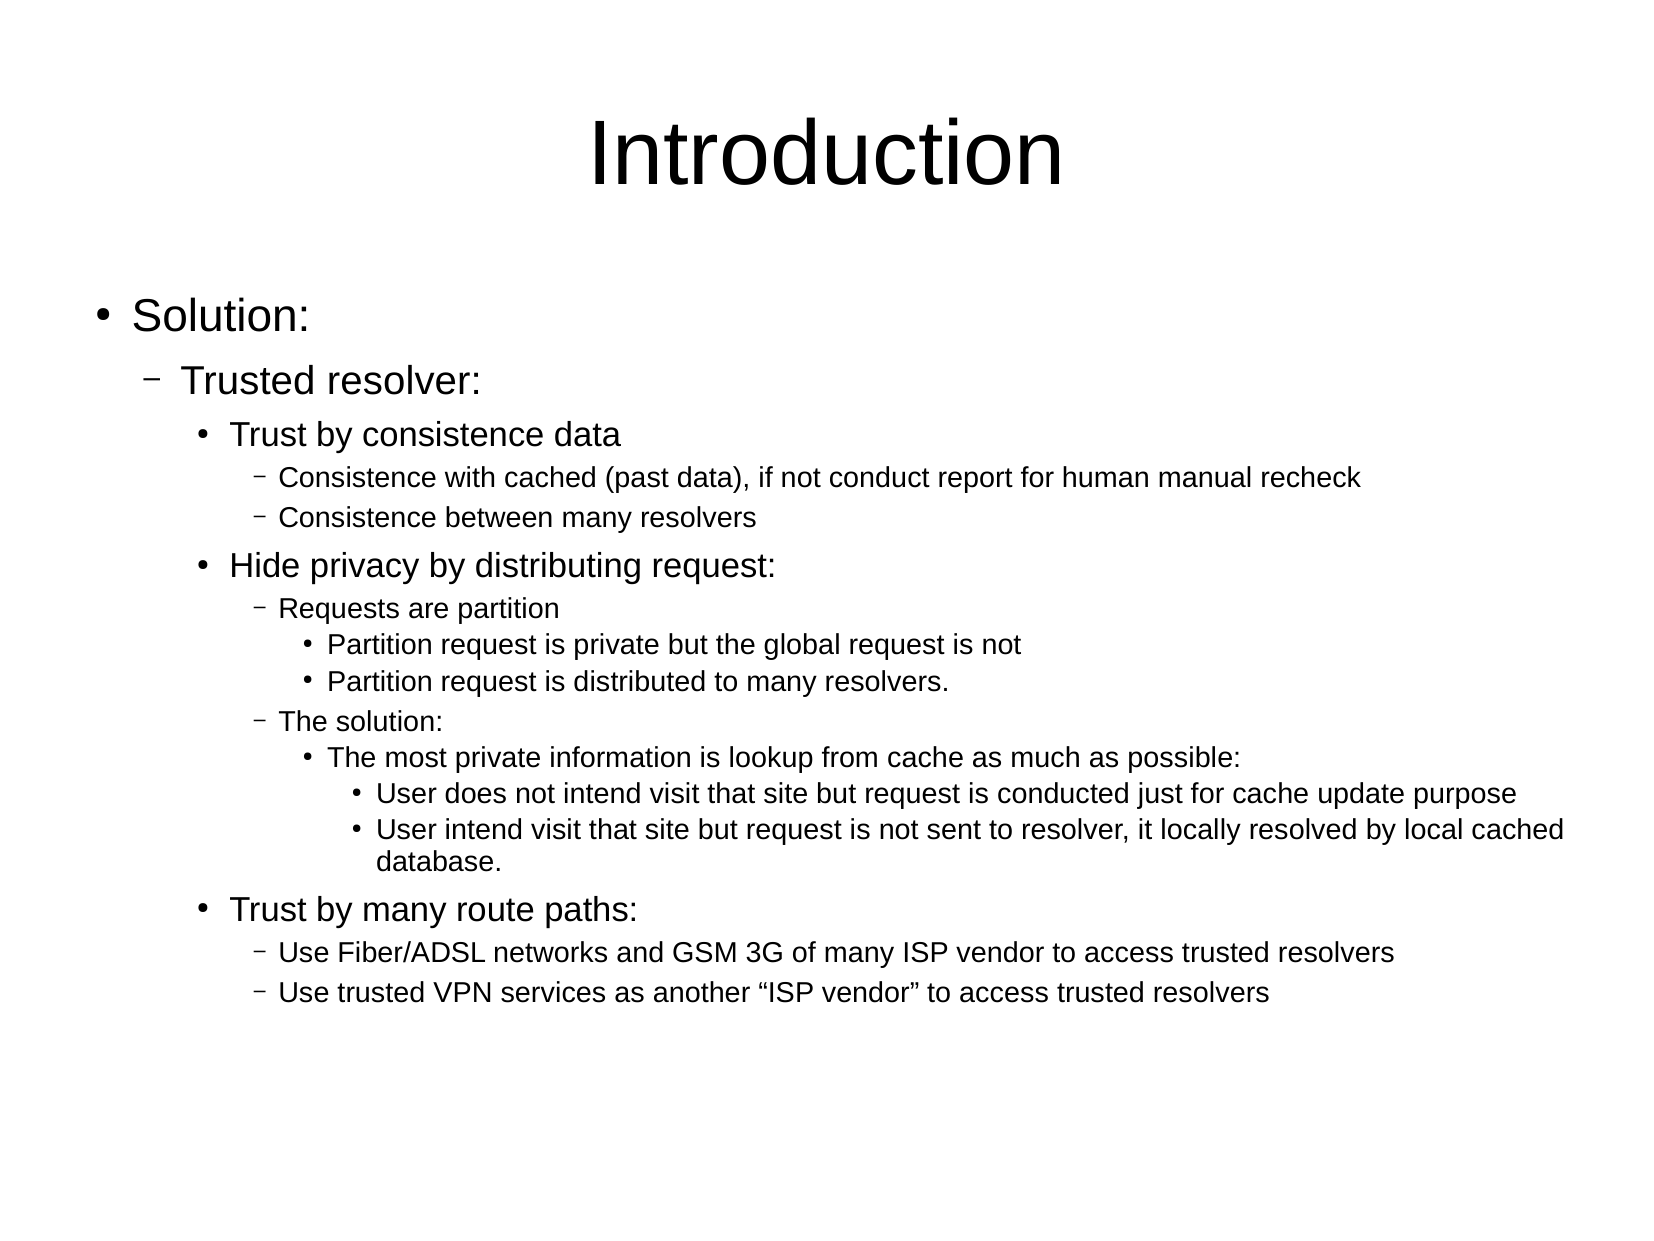

# Introduction
Solution:
Trusted resolver:
Trust by consistence data
Consistence with cached (past data), if not conduct report for human manual recheck
Consistence between many resolvers
Hide privacy by distributing request:
Requests are partition
Partition request is private but the global request is not
Partition request is distributed to many resolvers.
The solution:
The most private information is lookup from cache as much as possible:
User does not intend visit that site but request is conducted just for cache update purpose
User intend visit that site but request is not sent to resolver, it locally resolved by local cached database.
Trust by many route paths:
Use Fiber/ADSL networks and GSM 3G of many ISP vendor to access trusted resolvers
Use trusted VPN services as another “ISP vendor” to access trusted resolvers